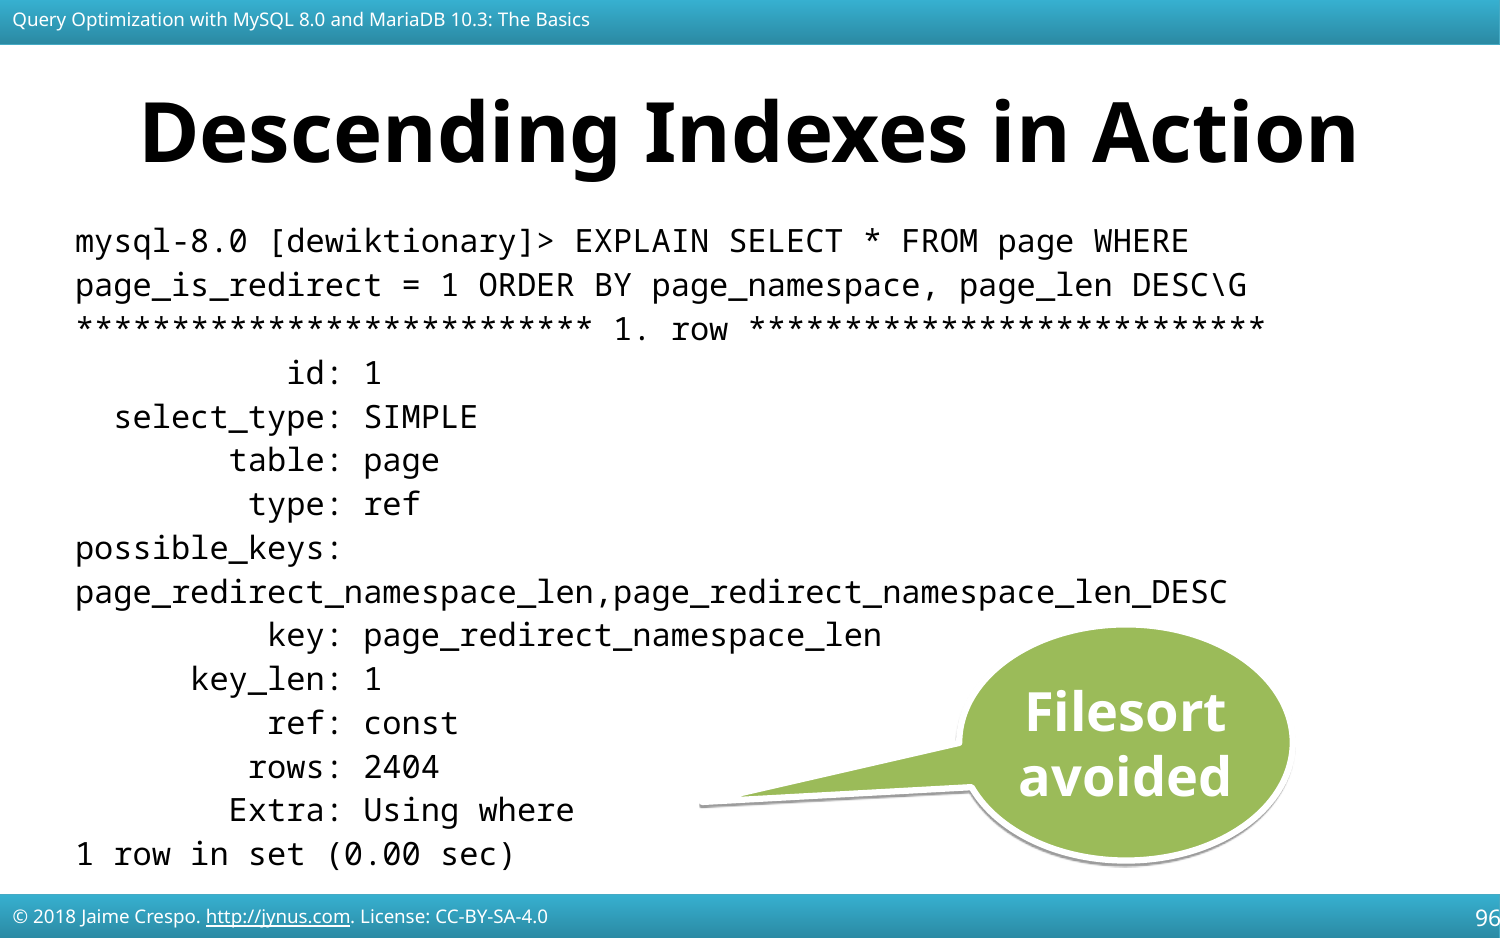

# Descending Indexes in Action
mysql-8.0 [dewiktionary]> EXPLAIN SELECT * FROM page WHERE page_is_redirect = 1 ORDER BY page_namespace, page_len DESC\G
*************************** 1. row ***************************
 id: 1
 select_type: SIMPLE
 table: page
 type: ref
possible_keys: page_redirect_namespace_len,page_redirect_namespace_len_DESC
 key: page_redirect_namespace_len
 key_len: 1
 ref: const
 rows: 2404
 Extra: Using where
1 row in set (0.00 sec)
Filesort avoided